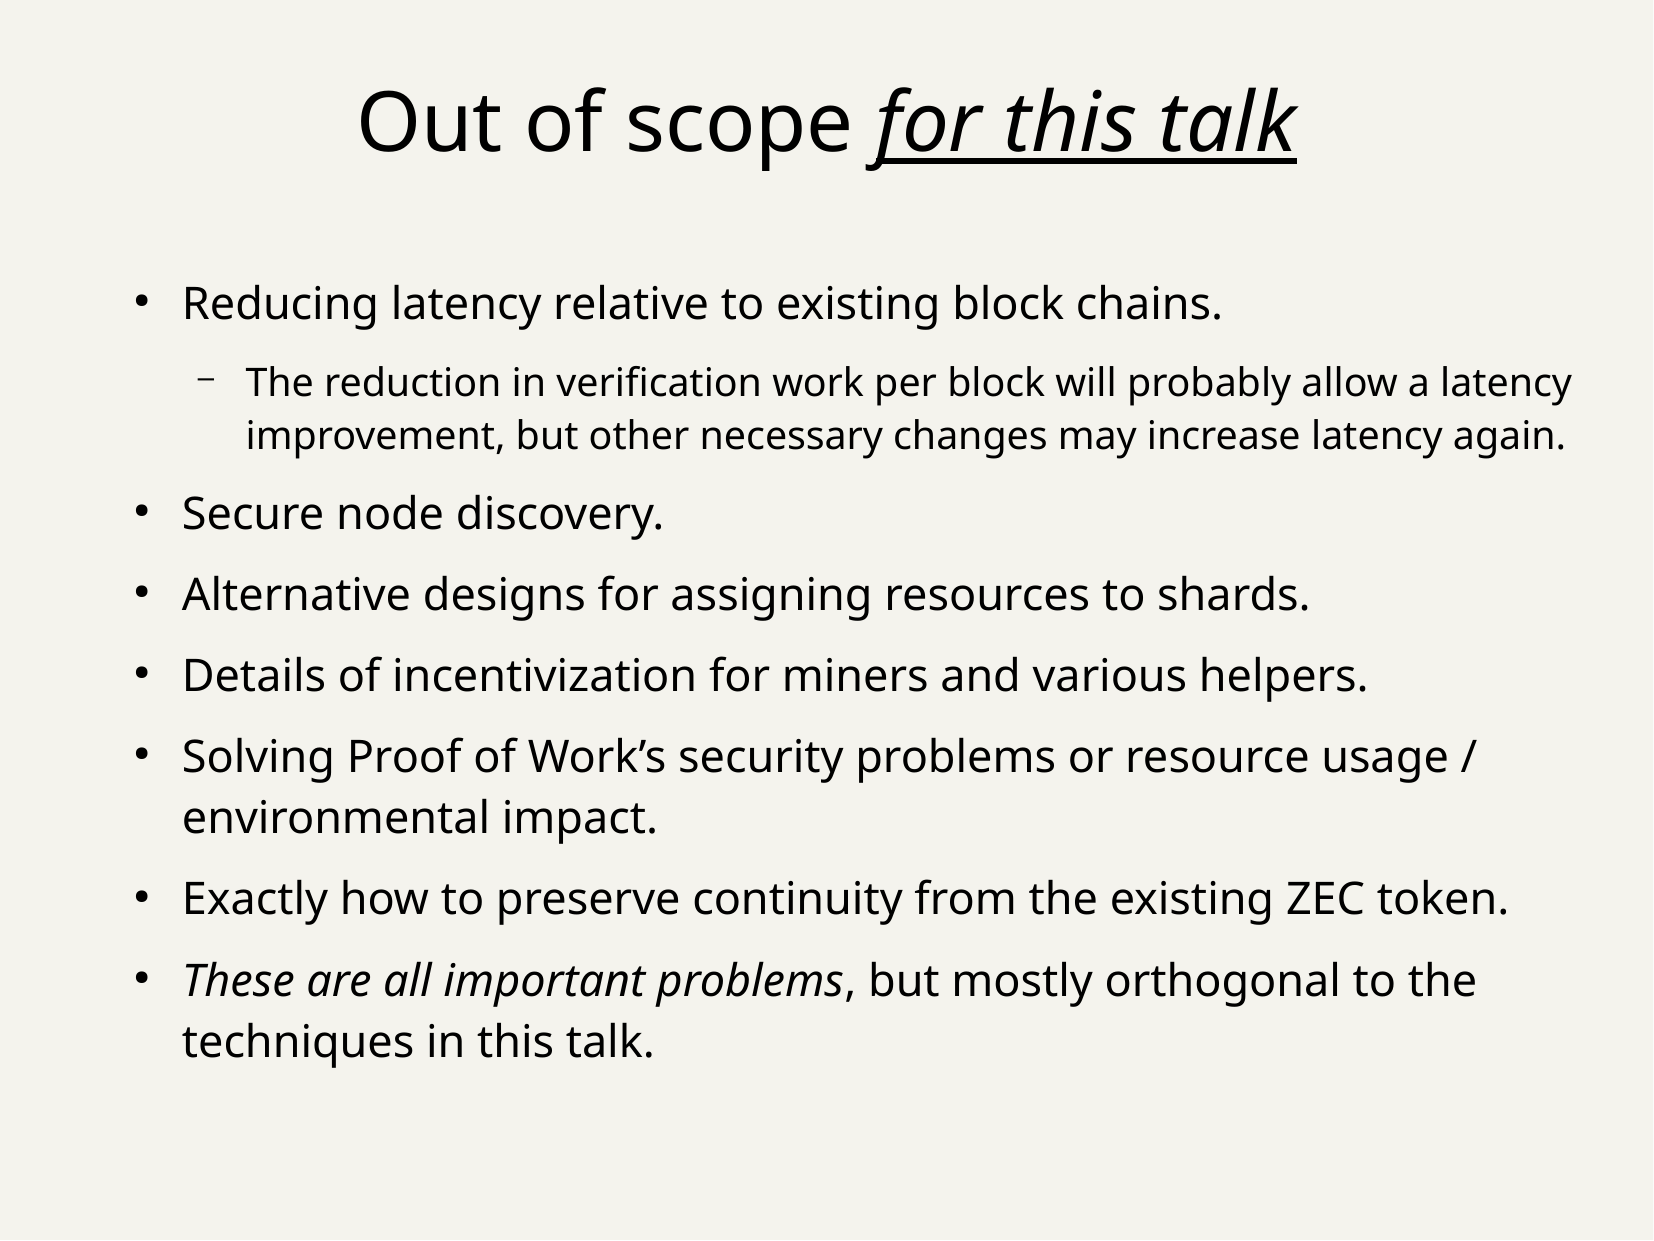

# Out of scope for this talk
Reducing latency relative to existing block chains.
The reduction in verification work per block will probably allow a latency improvement, but other necessary changes may increase latency again.
Secure node discovery.
Alternative designs for assigning resources to shards.
Details of incentivization for miners and various helpers.
Solving Proof of Work’s security problems or resource usage / environmental impact.
Exactly how to preserve continuity from the existing ZEC token.
These are all important problems, but mostly orthogonal to the techniques in this talk.